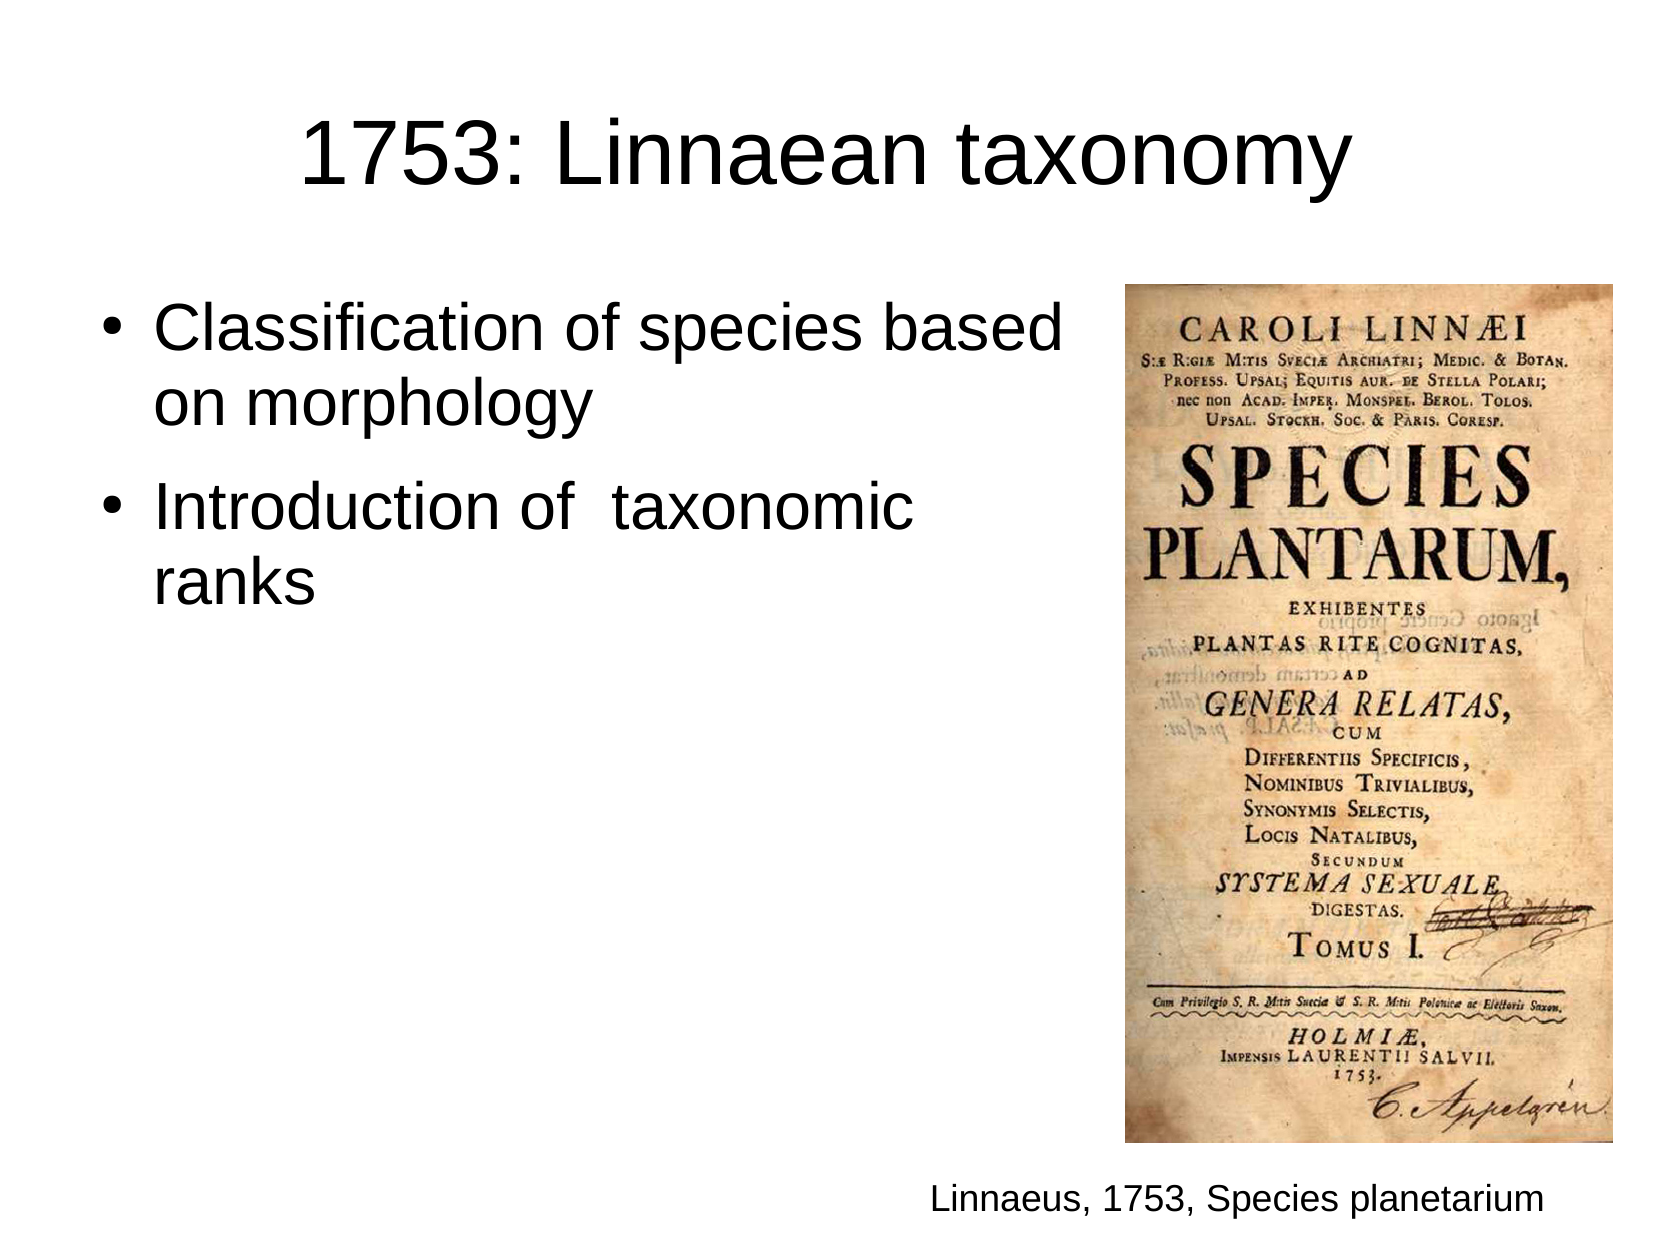

# 1753: Linnaean taxonomy
Classification of species based on morphology
Introduction of taxonomic ranks
Linnaeus, 1753, Species planetarium